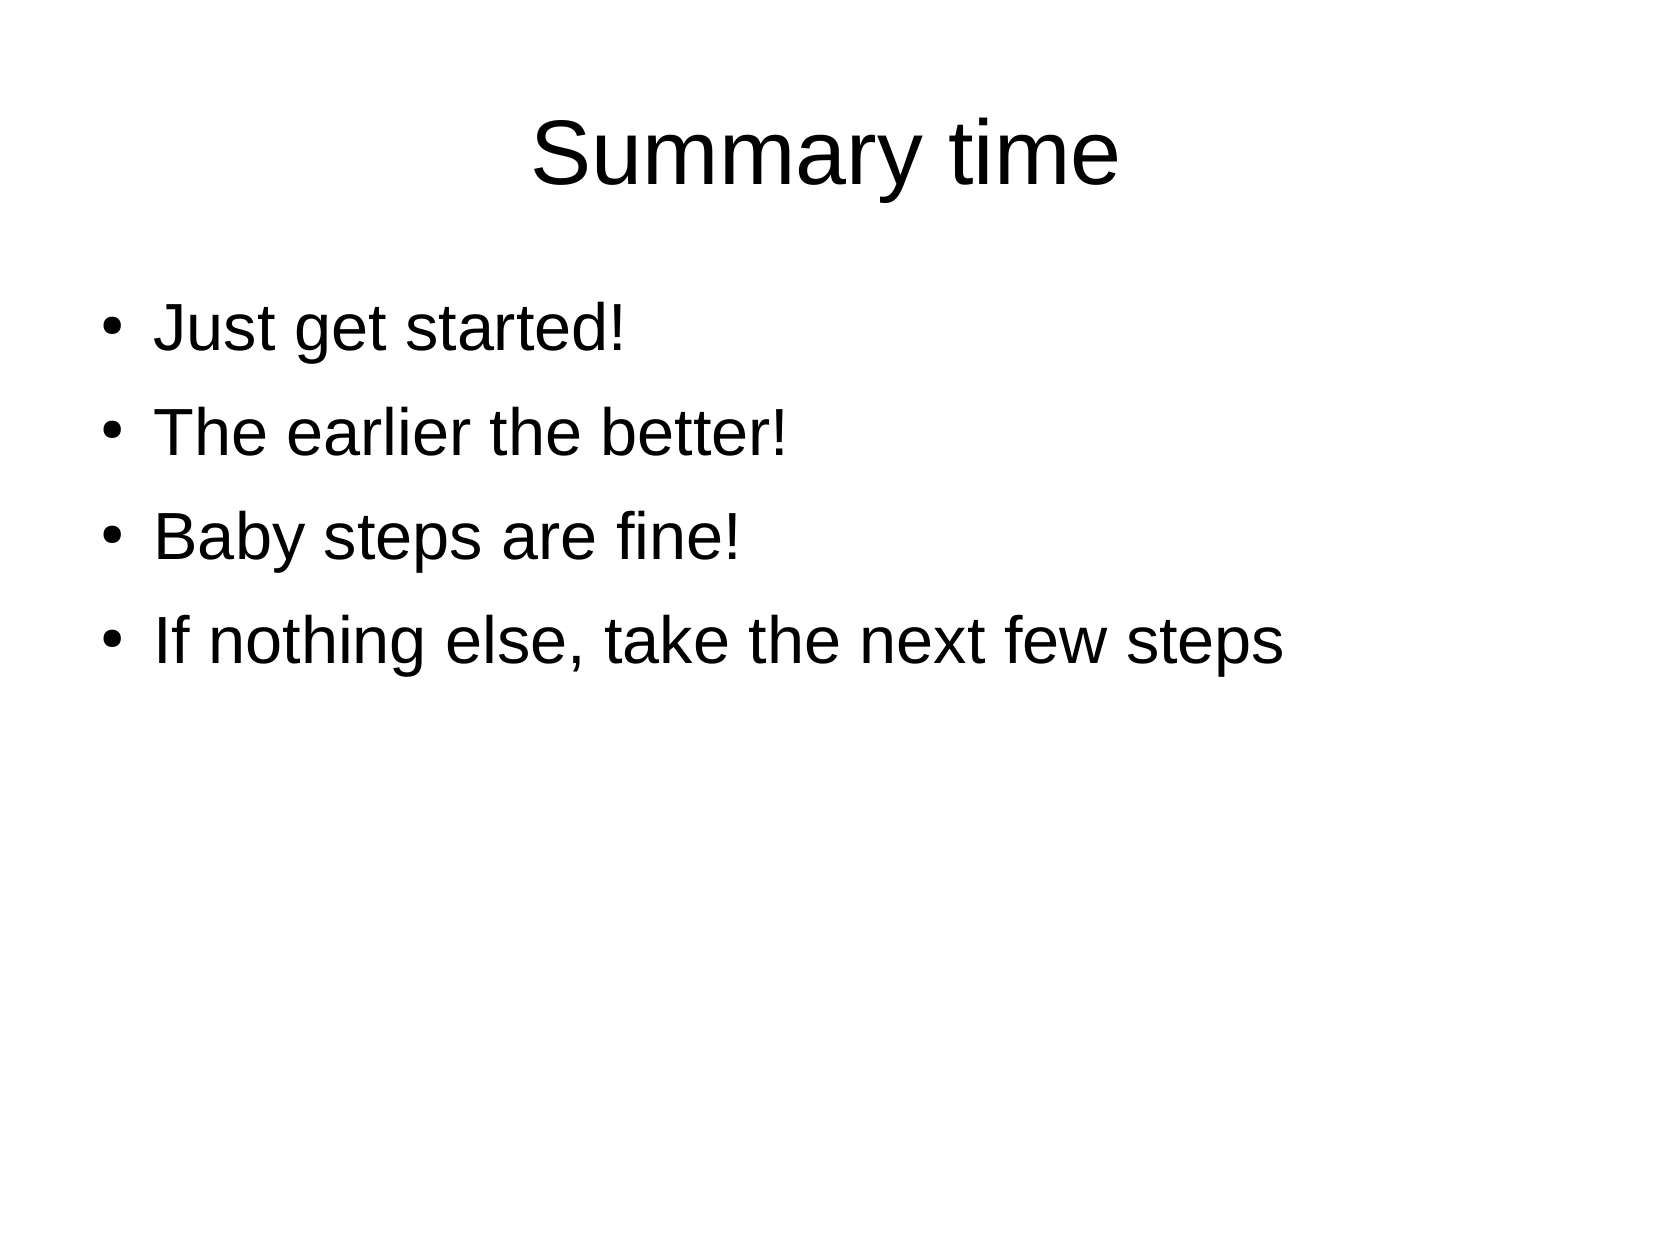

# Summary time
Just get started!
The earlier the better!
Baby steps are fine!
If nothing else, take the next few steps